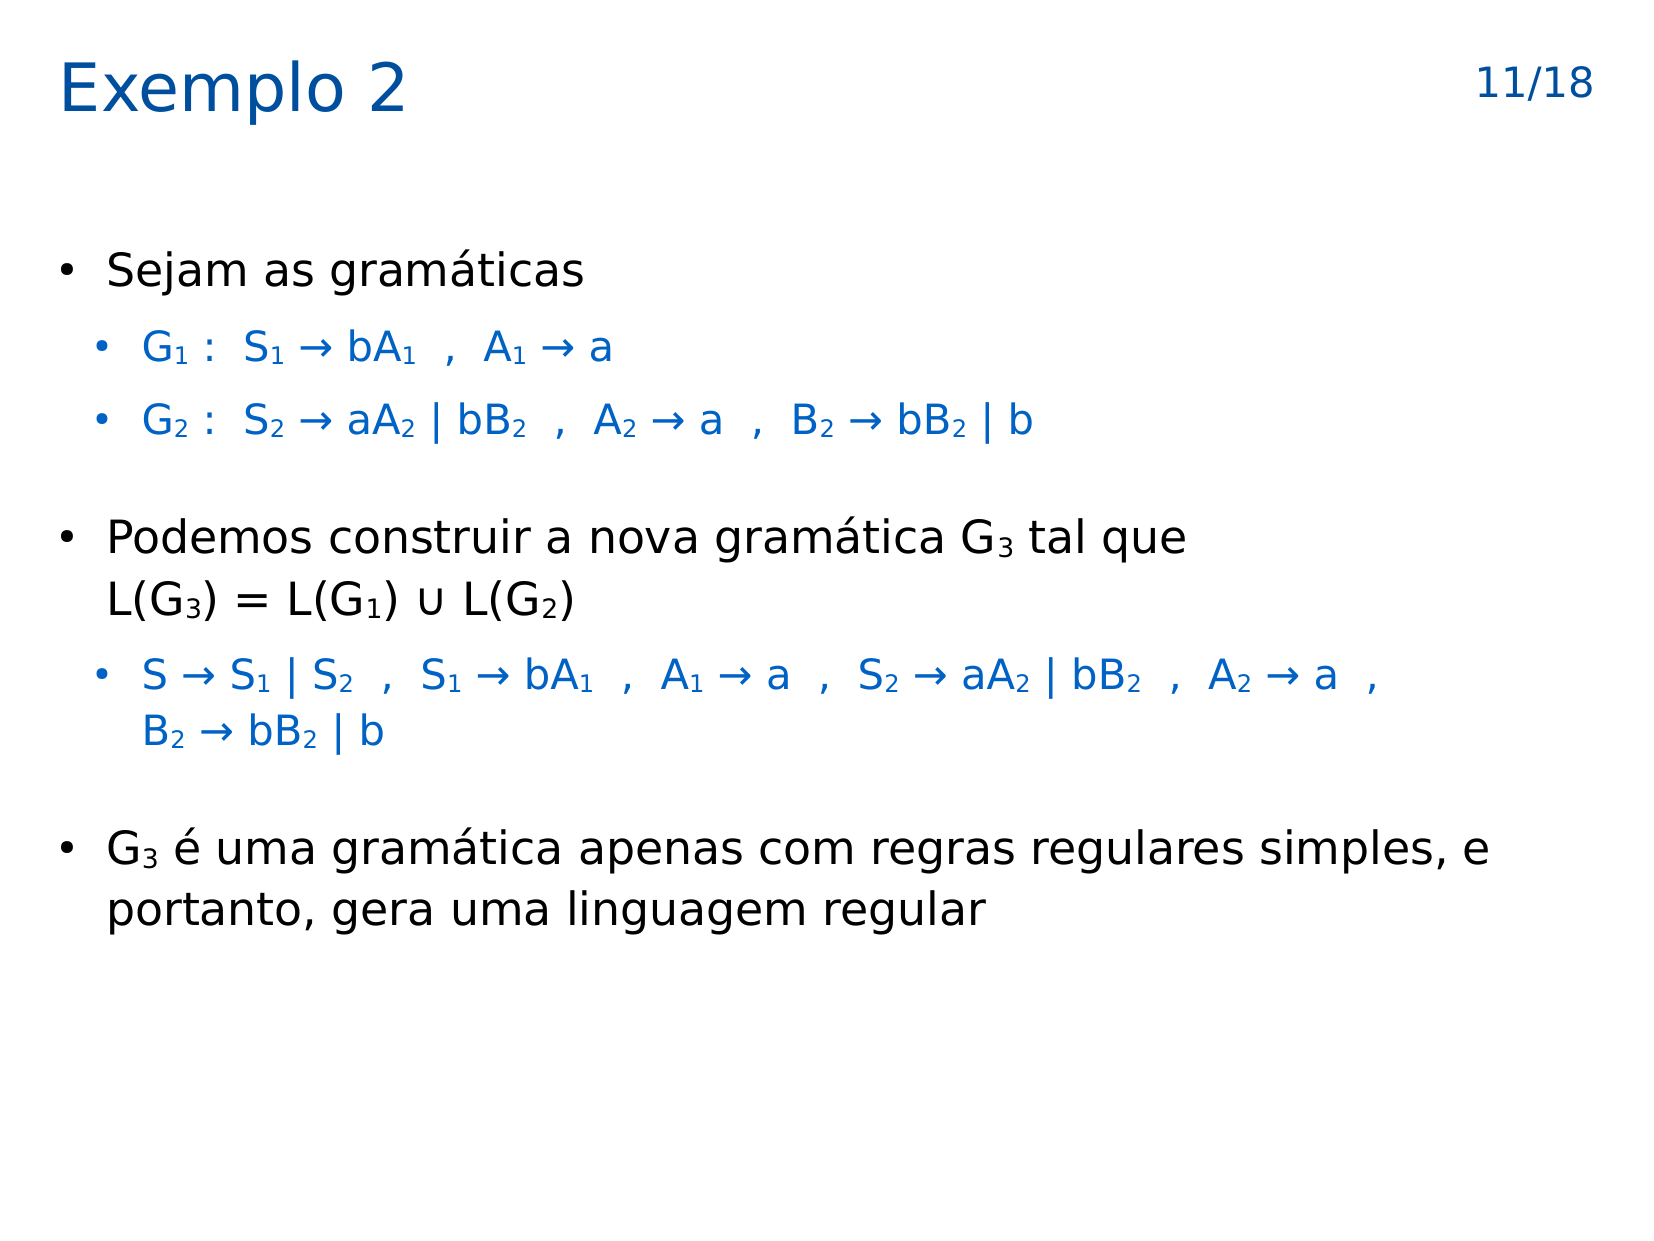

# Exemplo 2
11
Sejam as gramáticas
G1 : S1 → bA1 , A1 → a
G2 : S2 → aA2 | bB2 , A2 → a , B2 → bB2 | b
Podemos construir a nova gramática G3 tal que
L(G3) = L(G1) ∪ L(G2)
S → S1 | S2 , S1 → bA1 , A1 → a , S2 → aA2 | bB2 , A2 → a ,
B2 → bB2 | b
G3 é uma gramática apenas com regras regulares simples, e portanto, gera uma linguagem regular